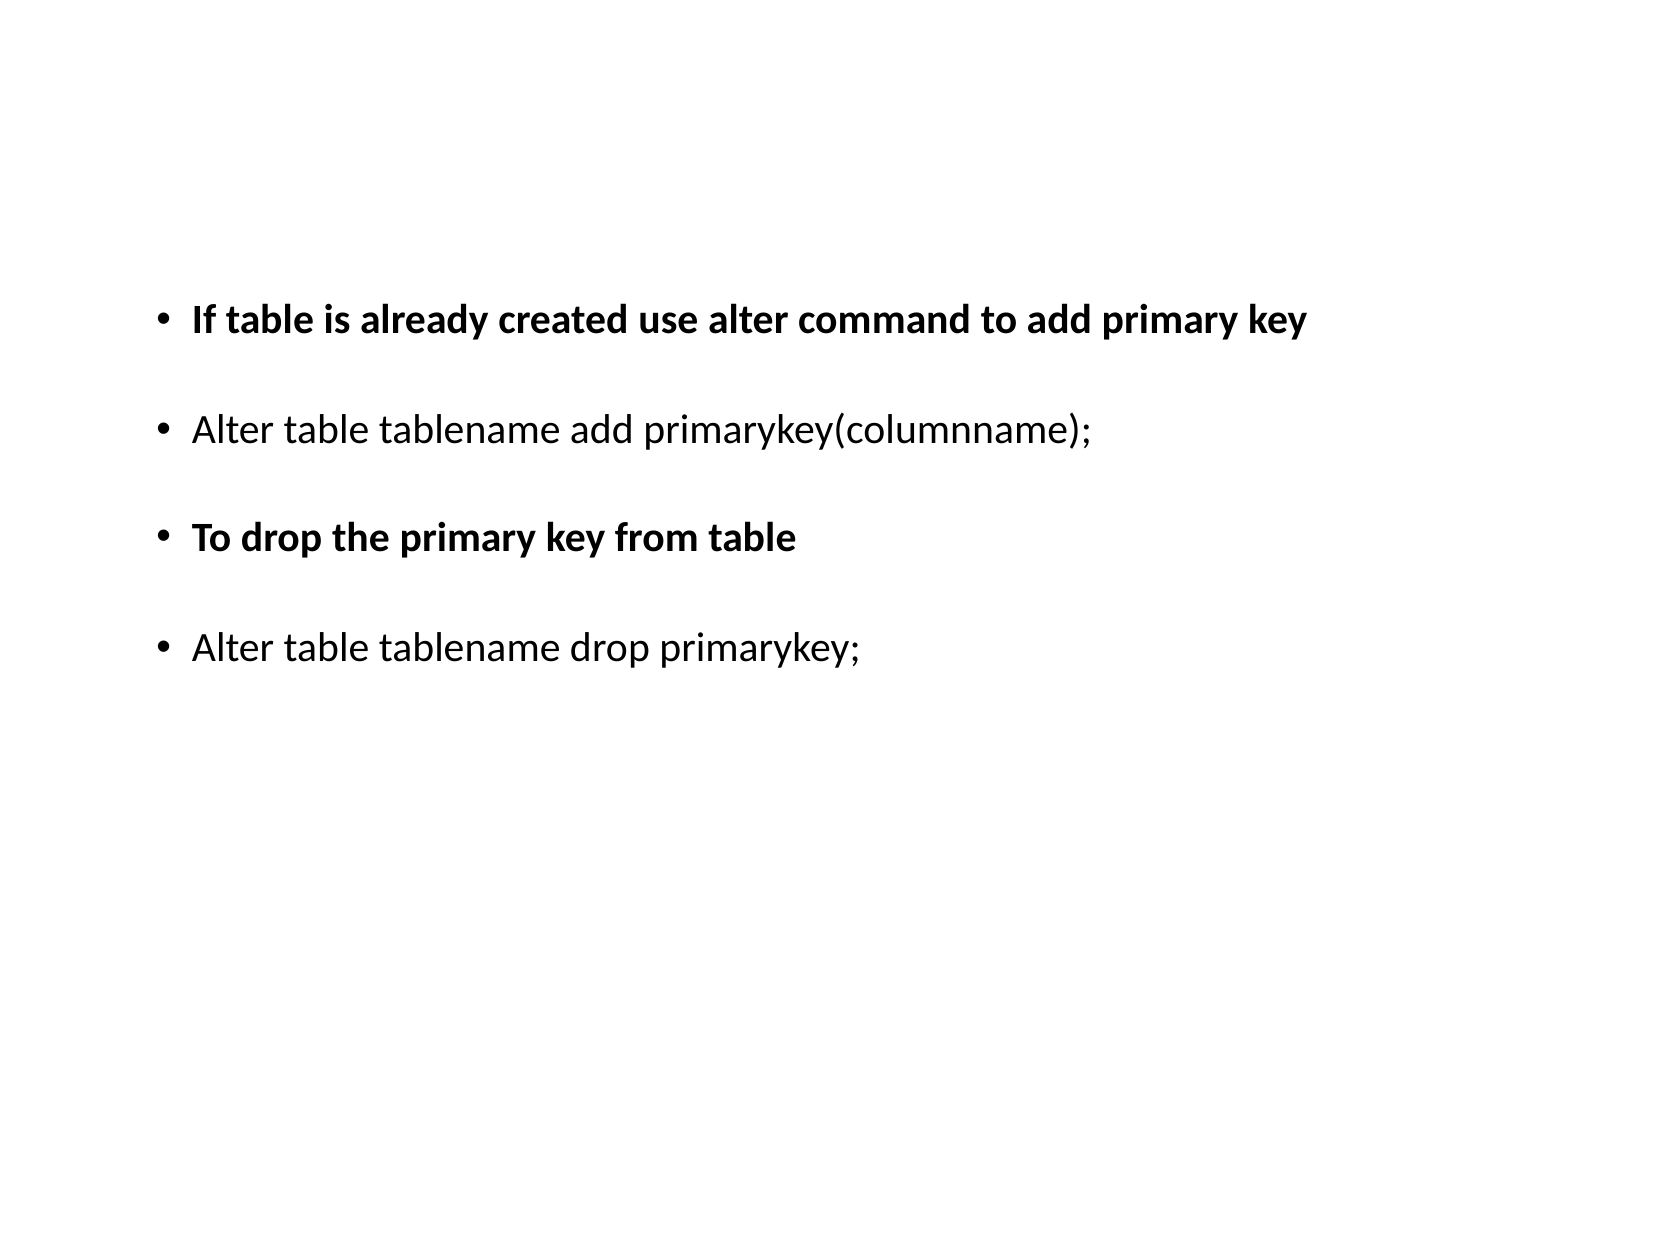

If table is already created use alter command to add primary key
Alter table tablename add primarykey(columnname);
To drop the primary key from table
Alter table tablename drop primarykey;